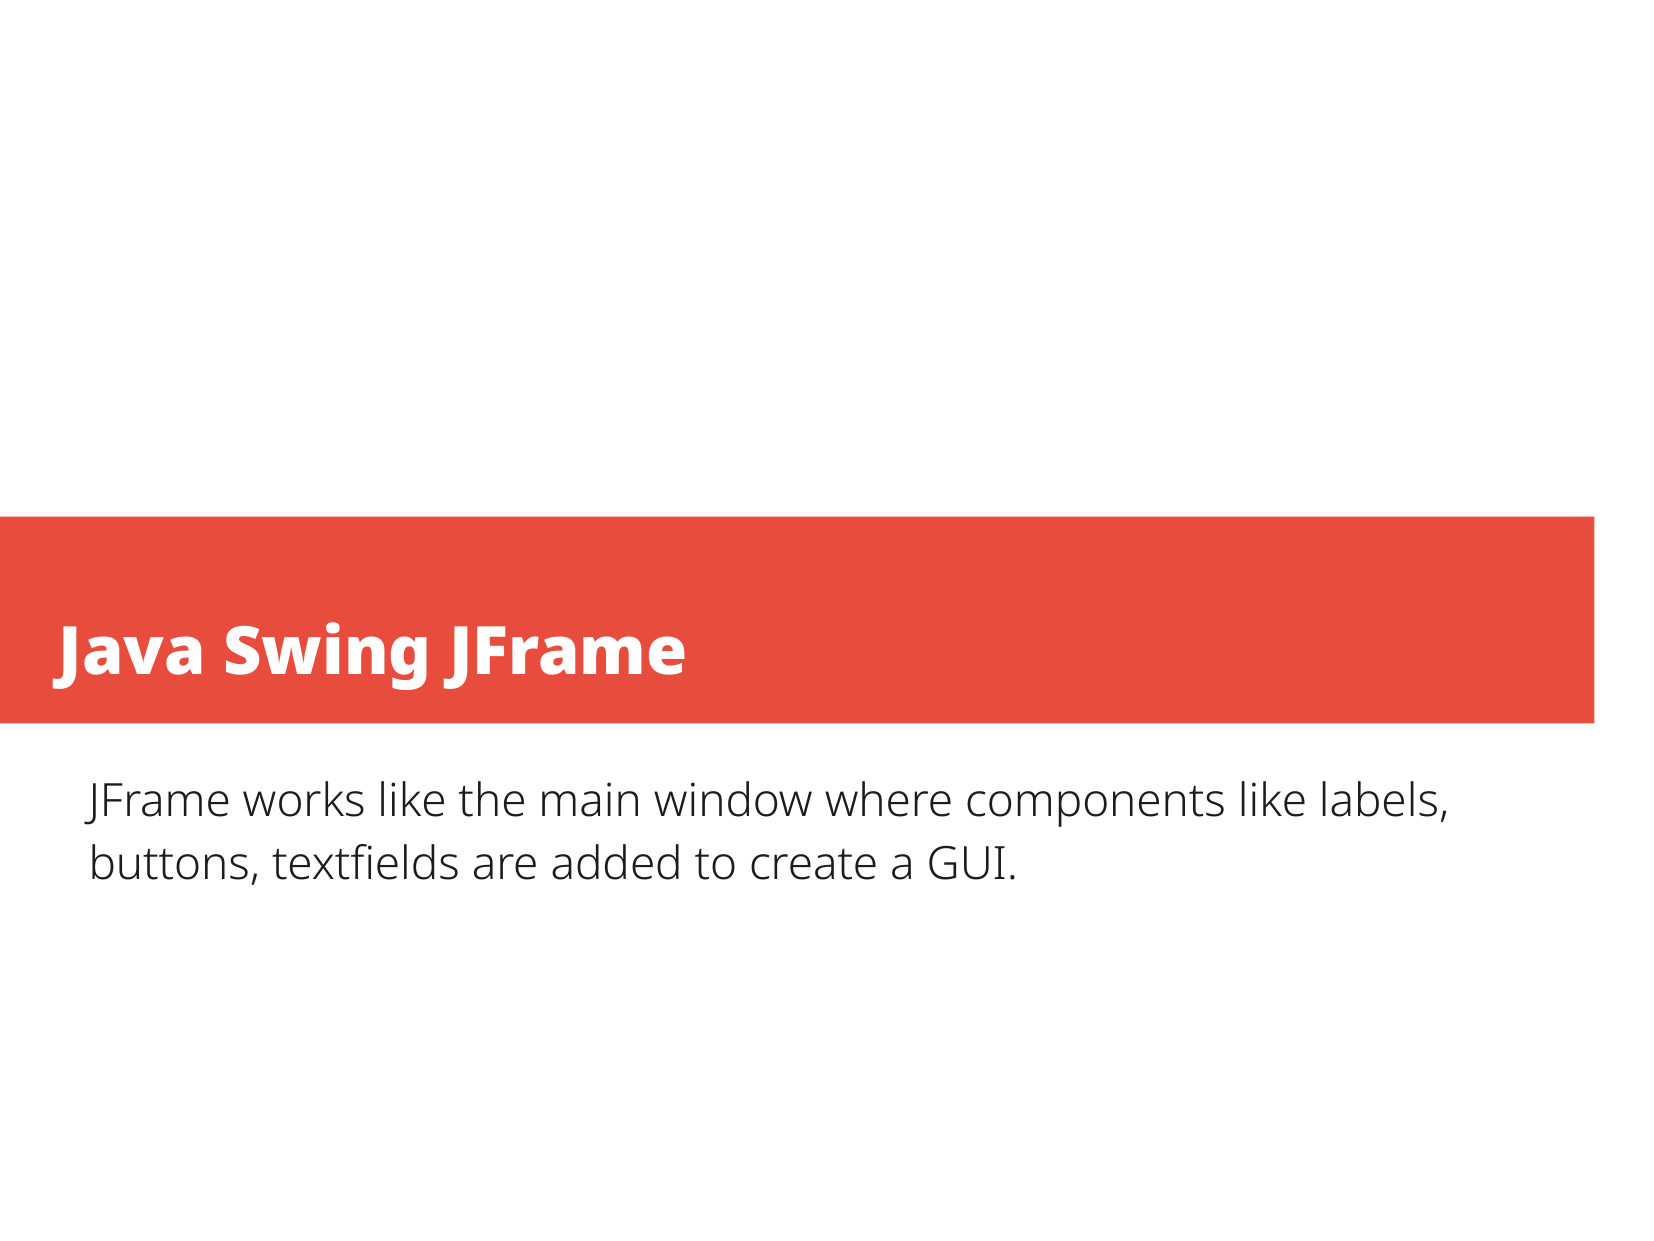

# Java Swing JFrame
JFrame works like the main window where components like labels, buttons, textfields are added to create a GUI.